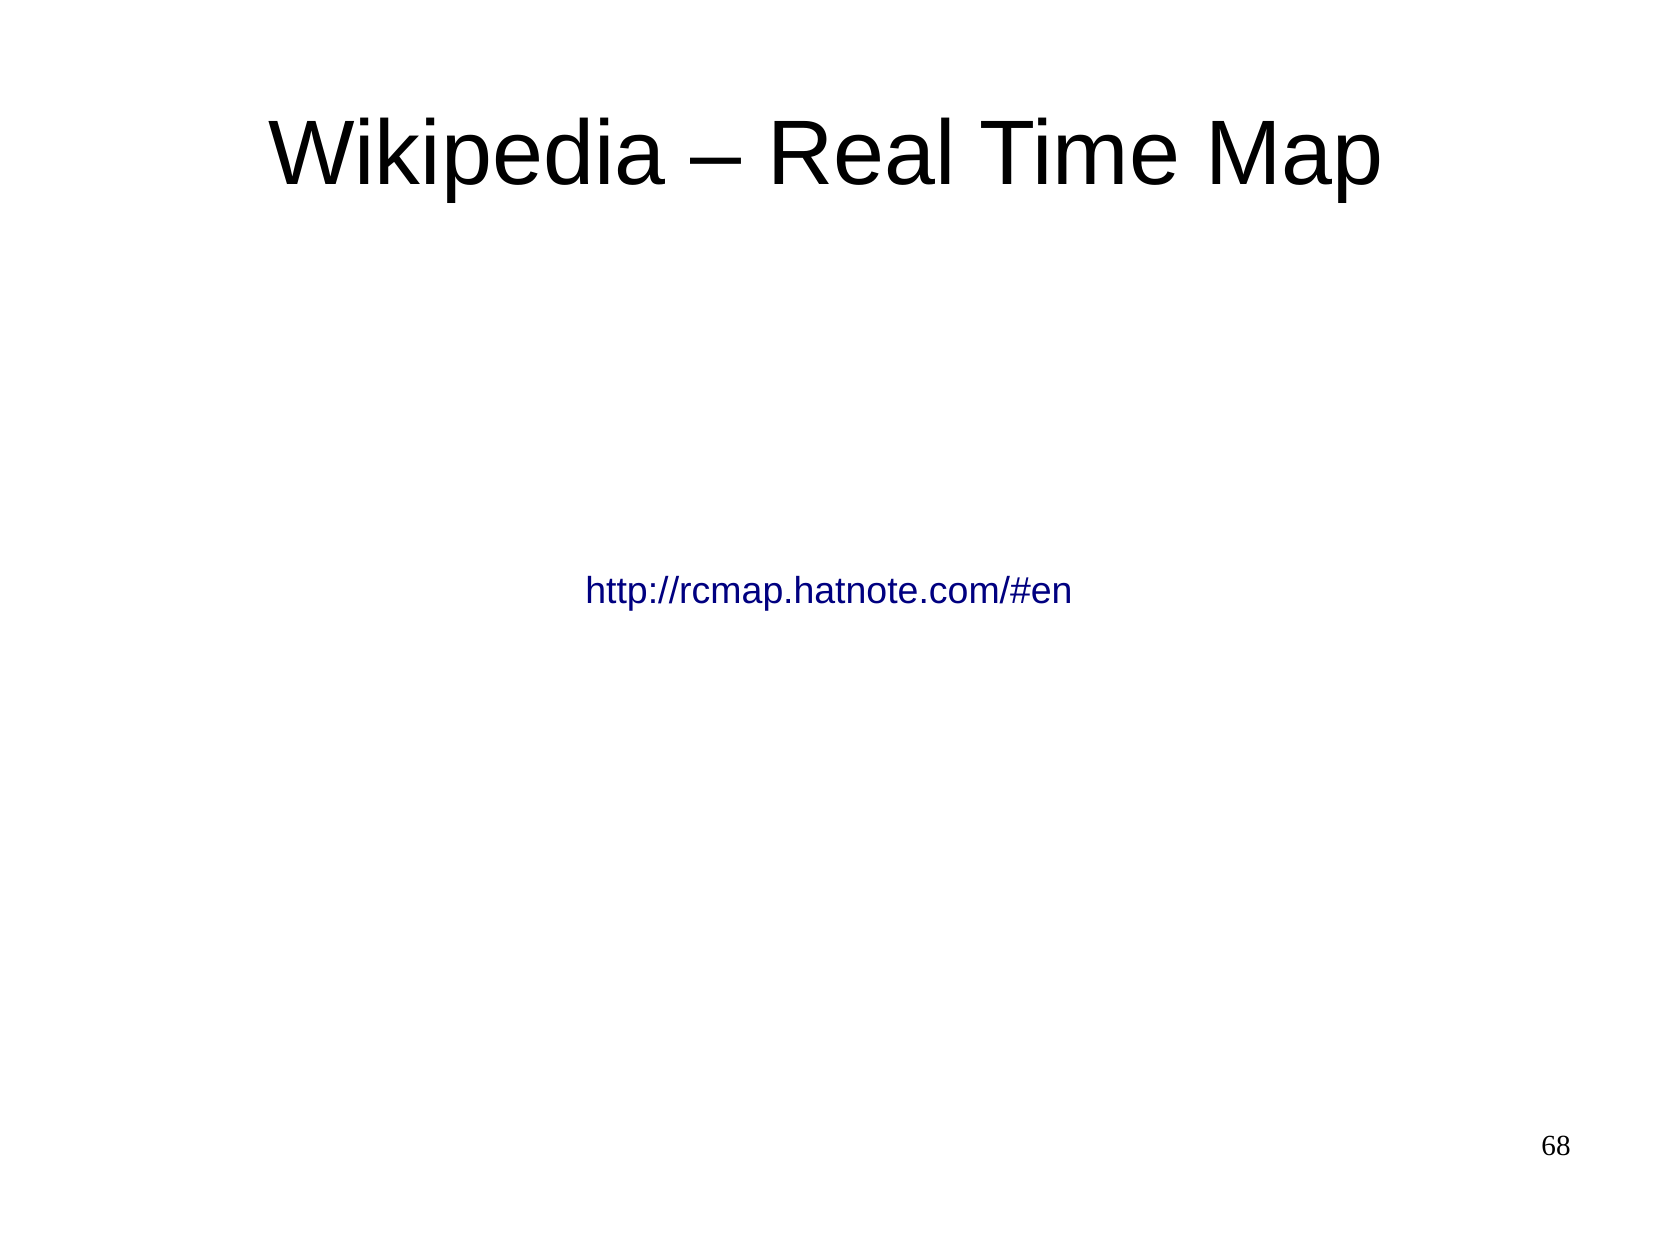

# Wikipedia – Real Time Map
http://rcmap.hatnote.com/#en
68